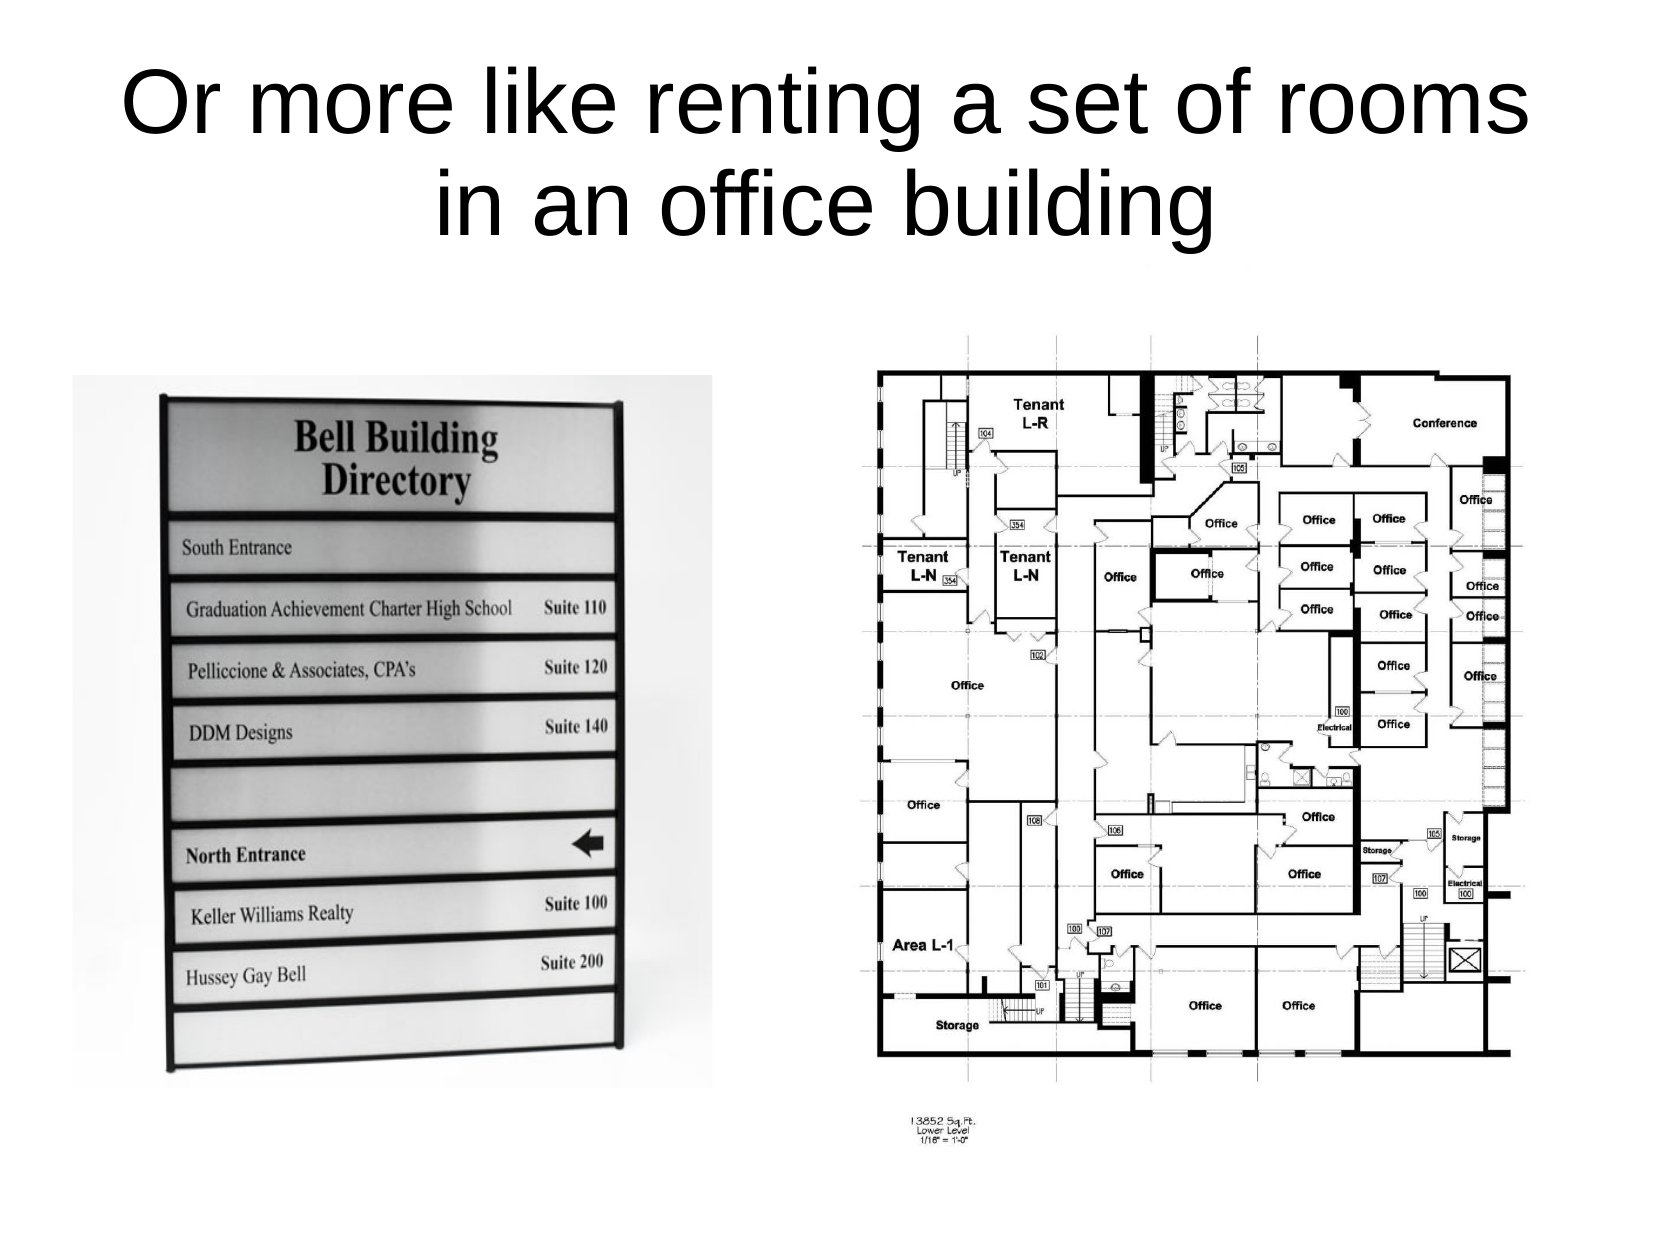

# Or more like renting a set of rooms in an office building